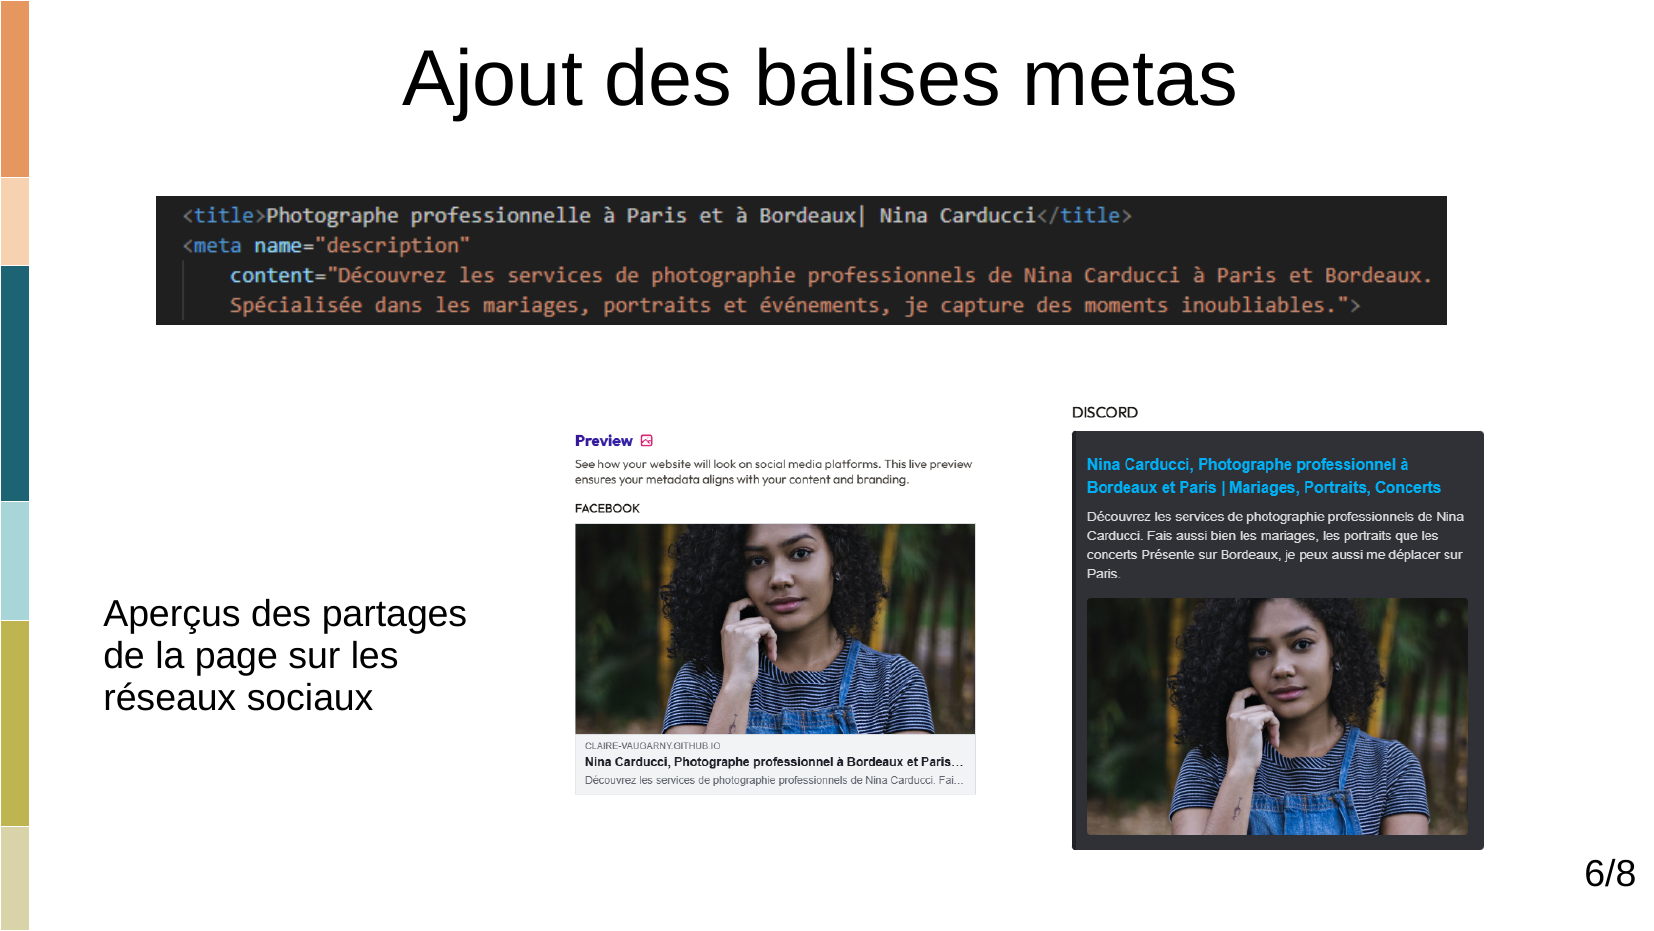

# Ajout des balises metas
Aperçus des partages de la page sur les réseaux sociaux